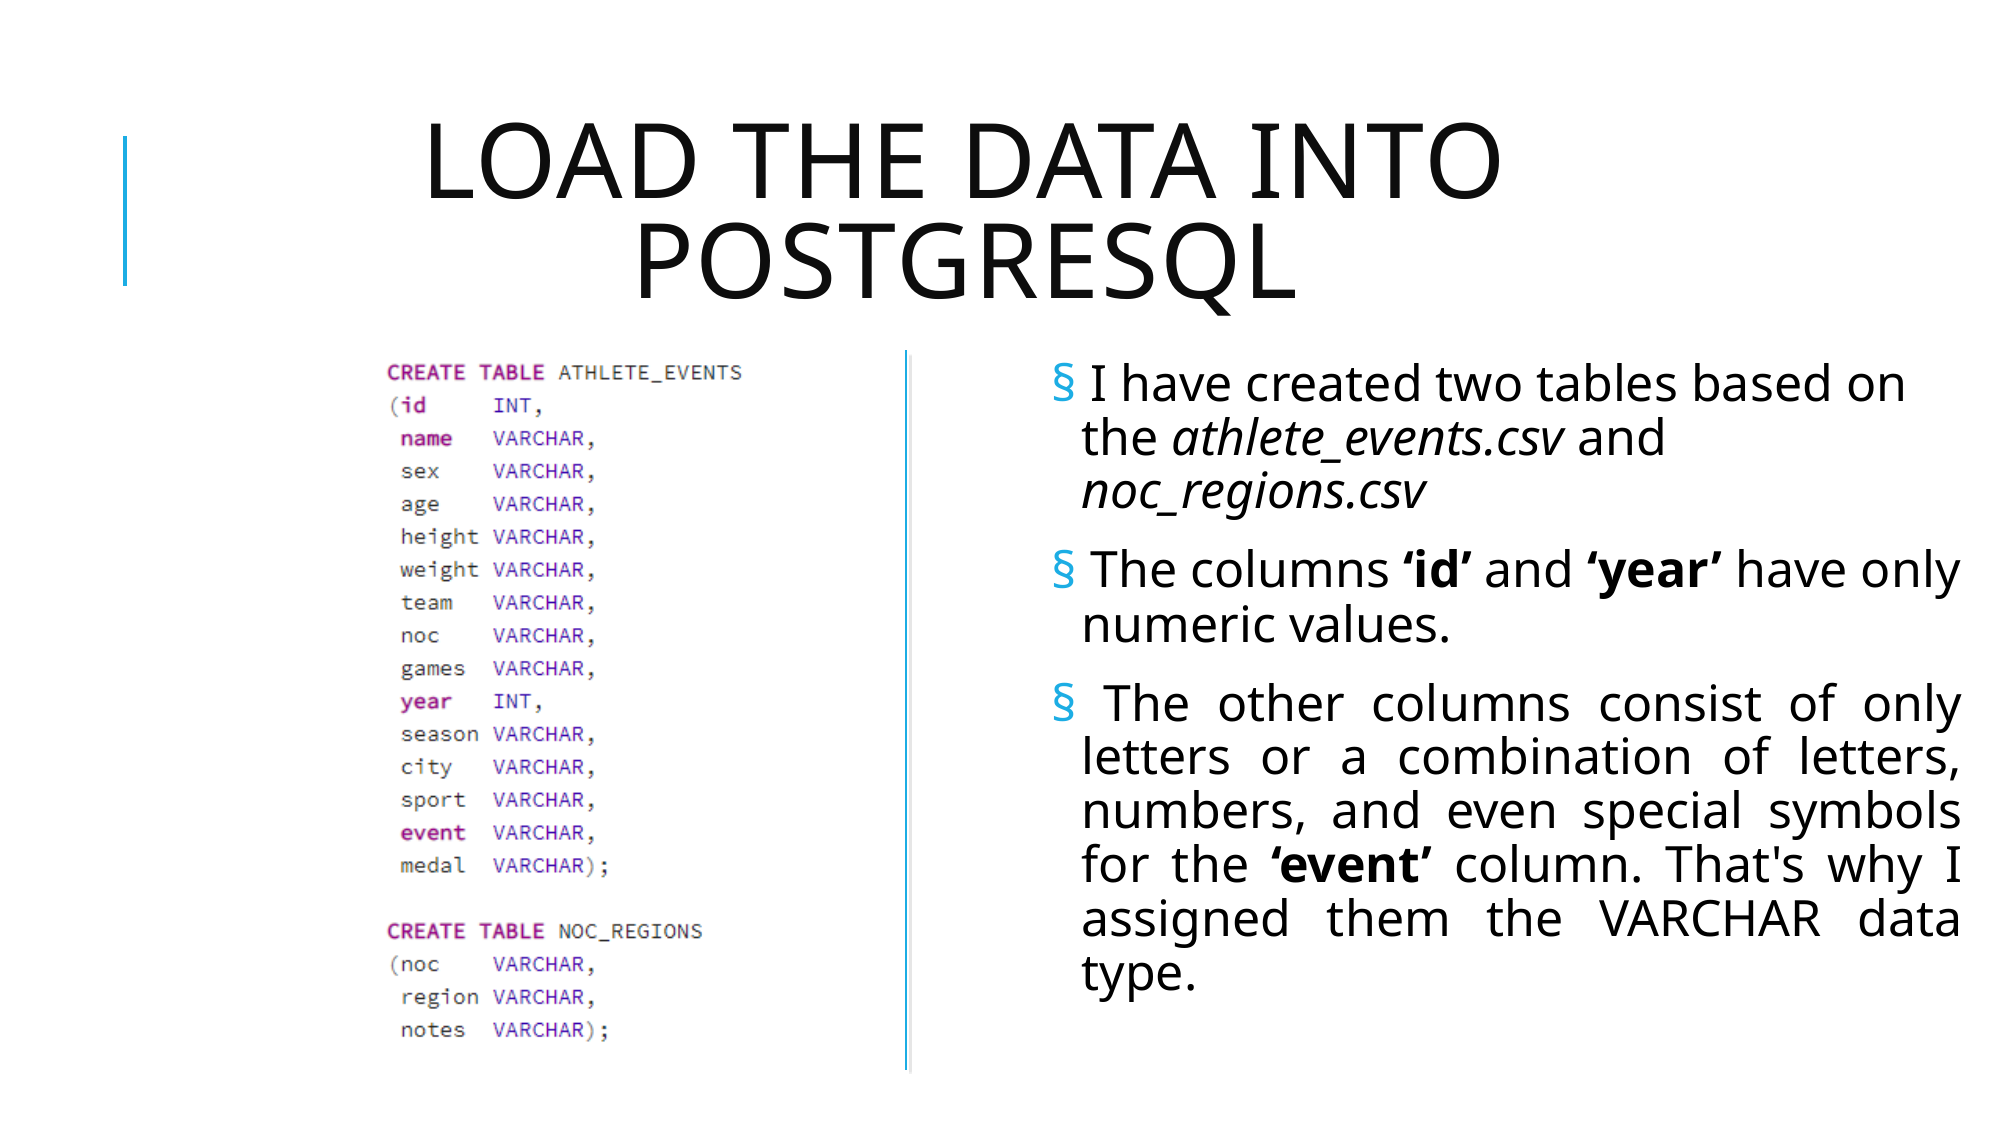

# Load the data into Postgresql
 I have created two tables based on the athlete_events.csv and noc_regions.csv
 The columns ‘id’ and ‘year’ have only numeric values.
 The other columns consist of only letters or a combination of letters, numbers, and even special symbols for the ‘event’ column. That's why I assigned them the VARCHAR data type.